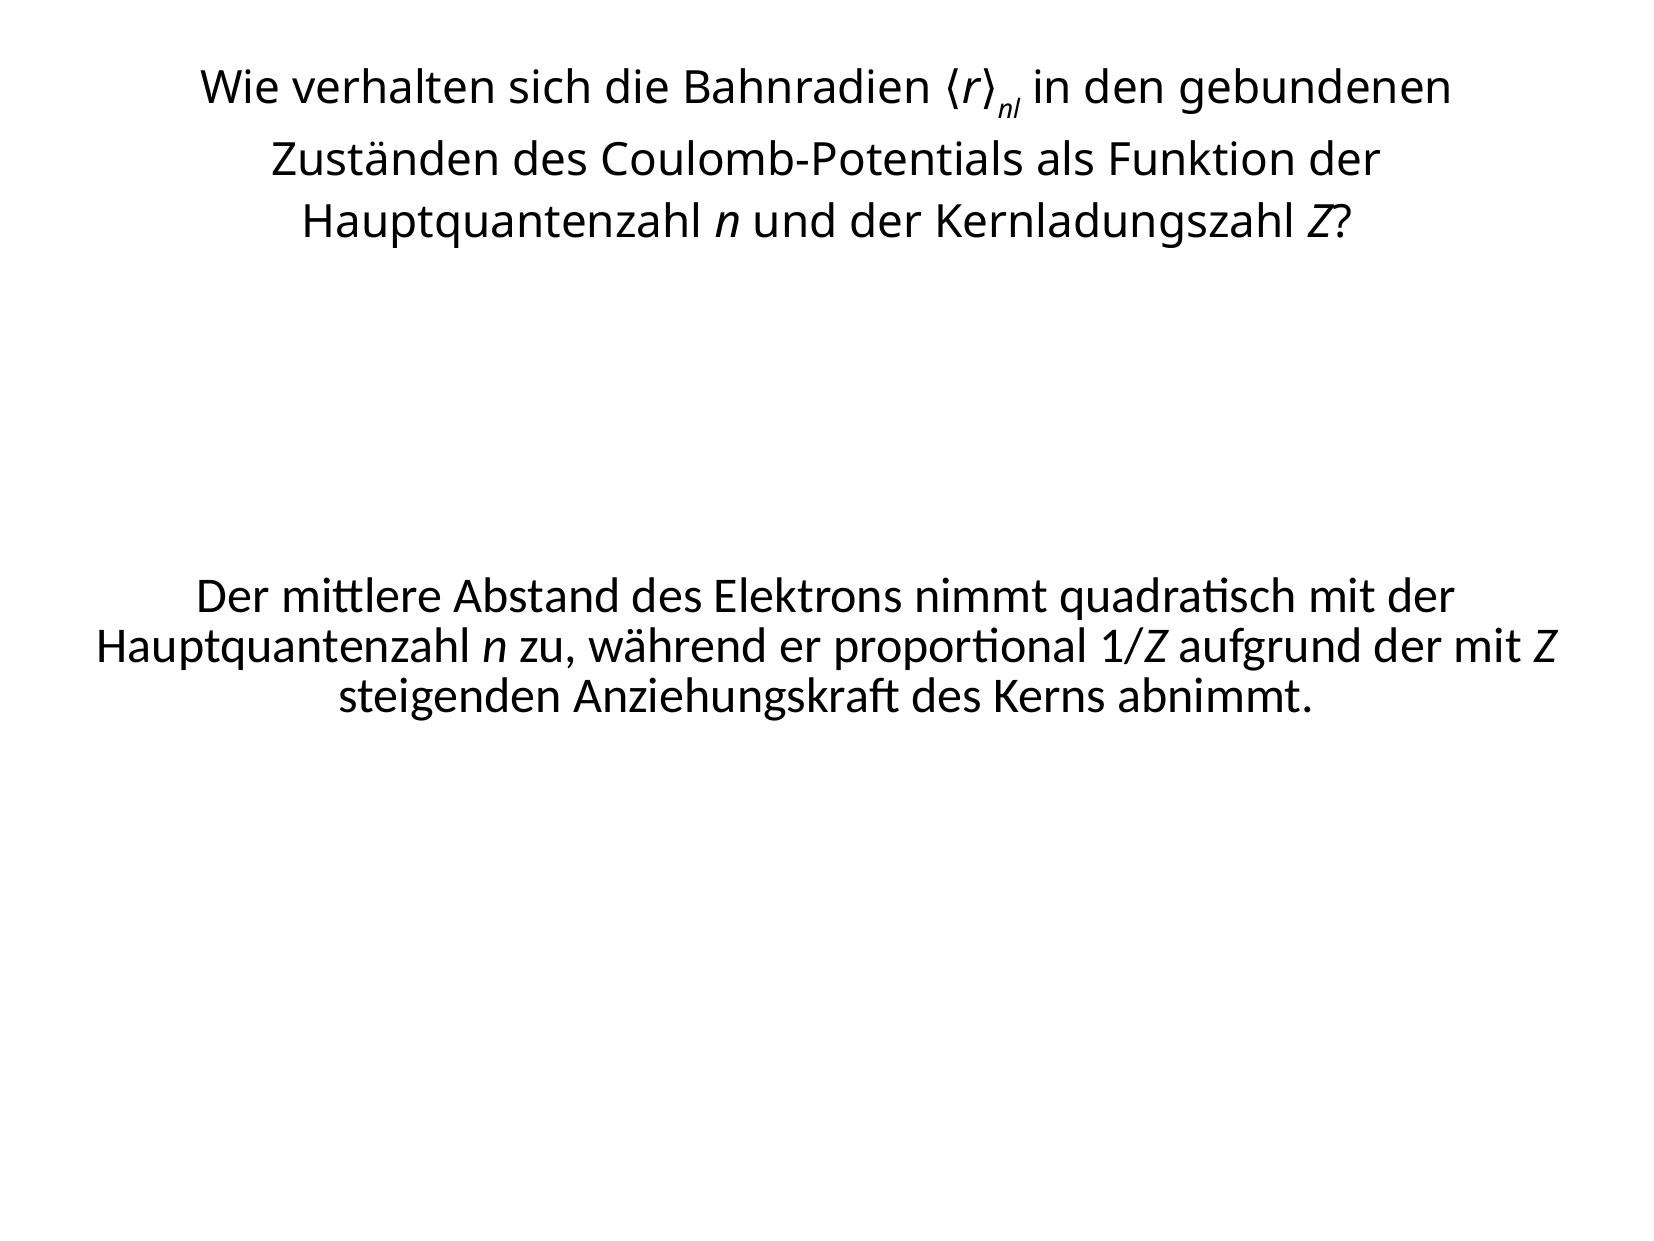

# Wie verhalten sich die Bahnradien ⟨r⟩nl in den gebundenen Zuständen des Coulomb-Potentials als Funktion der Hauptquantenzahl n und der Kernladungszahl Z?
Der mittlere Abstand des Elektrons nimmt quadratisch mit der Hauptquantenzahl n zu, während er proportional 1/Z aufgrund der mit Z steigenden Anziehungskraft des Kerns abnimmt.